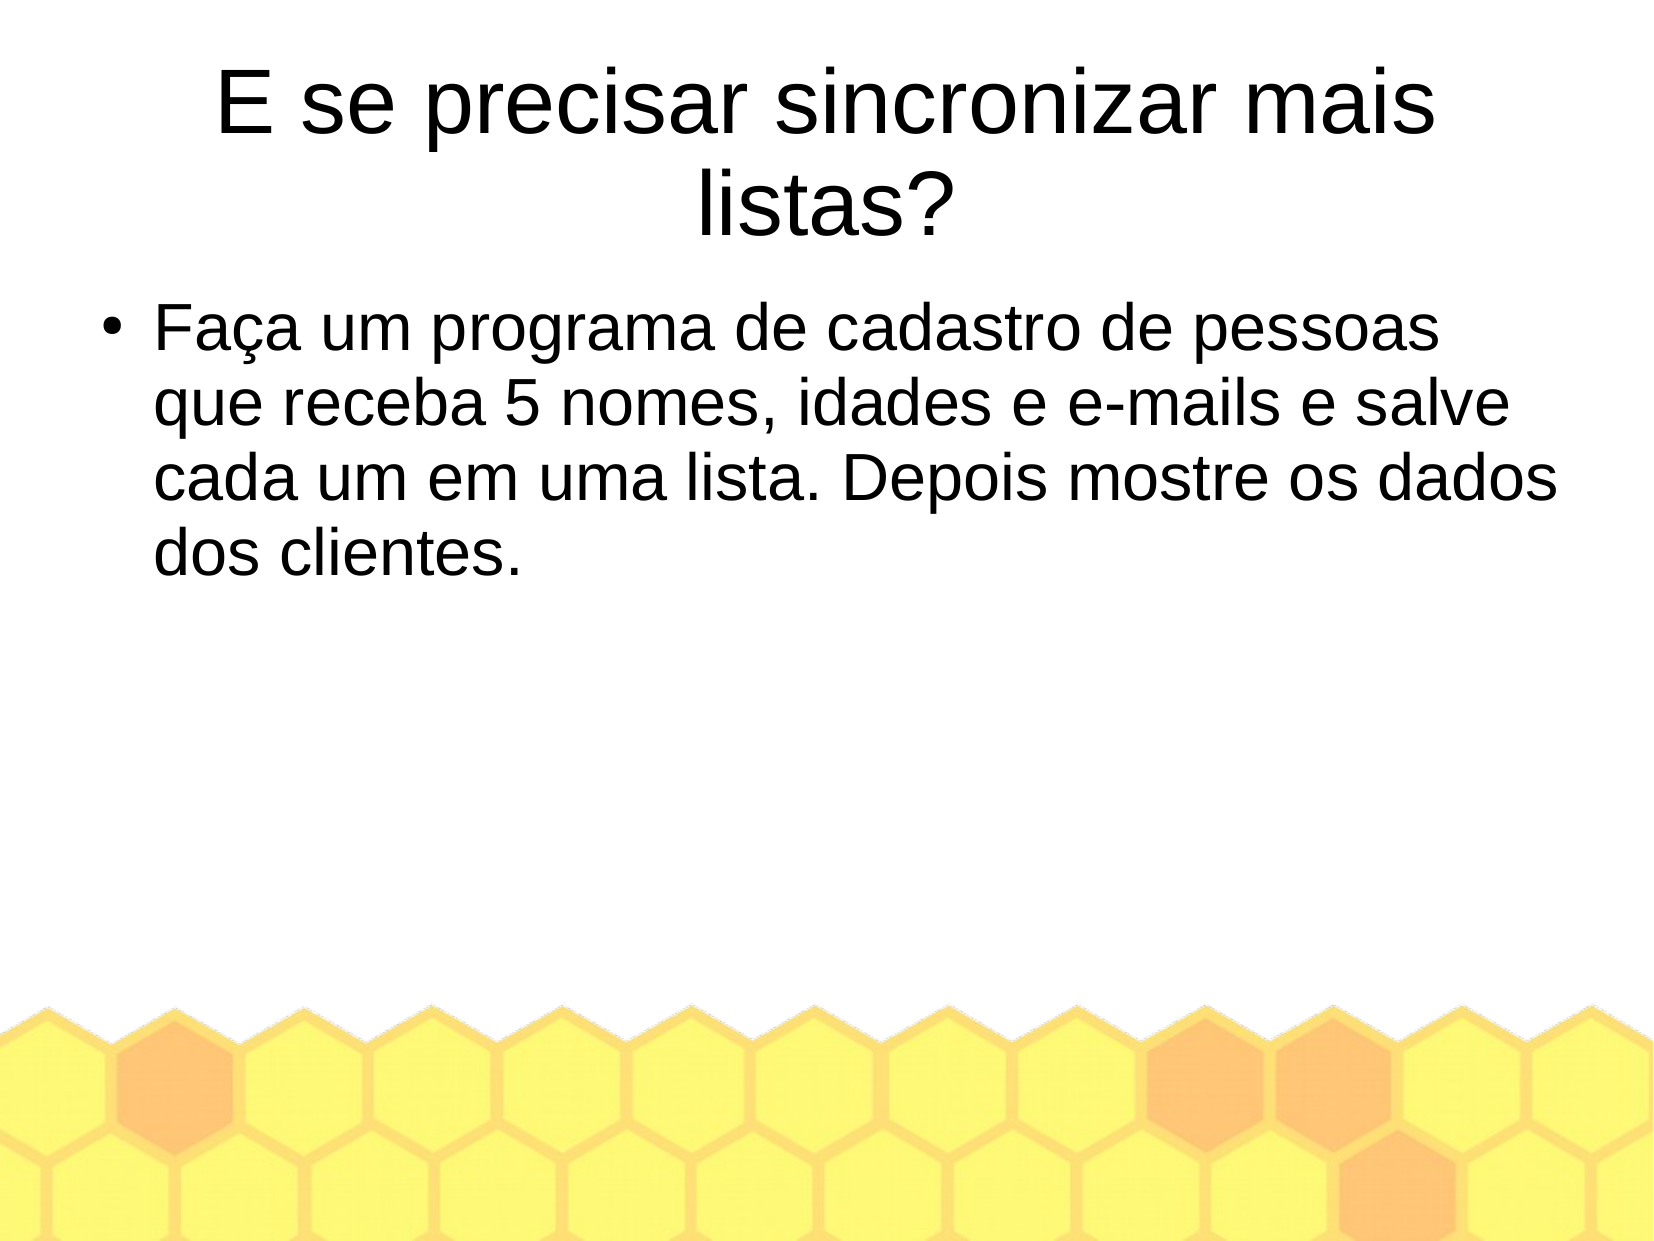

# E se precisar sincronizar mais listas?
Faça um programa de cadastro de pessoas que receba 5 nomes, idades e e-mails e salve cada um em uma lista. Depois mostre os dados dos clientes.